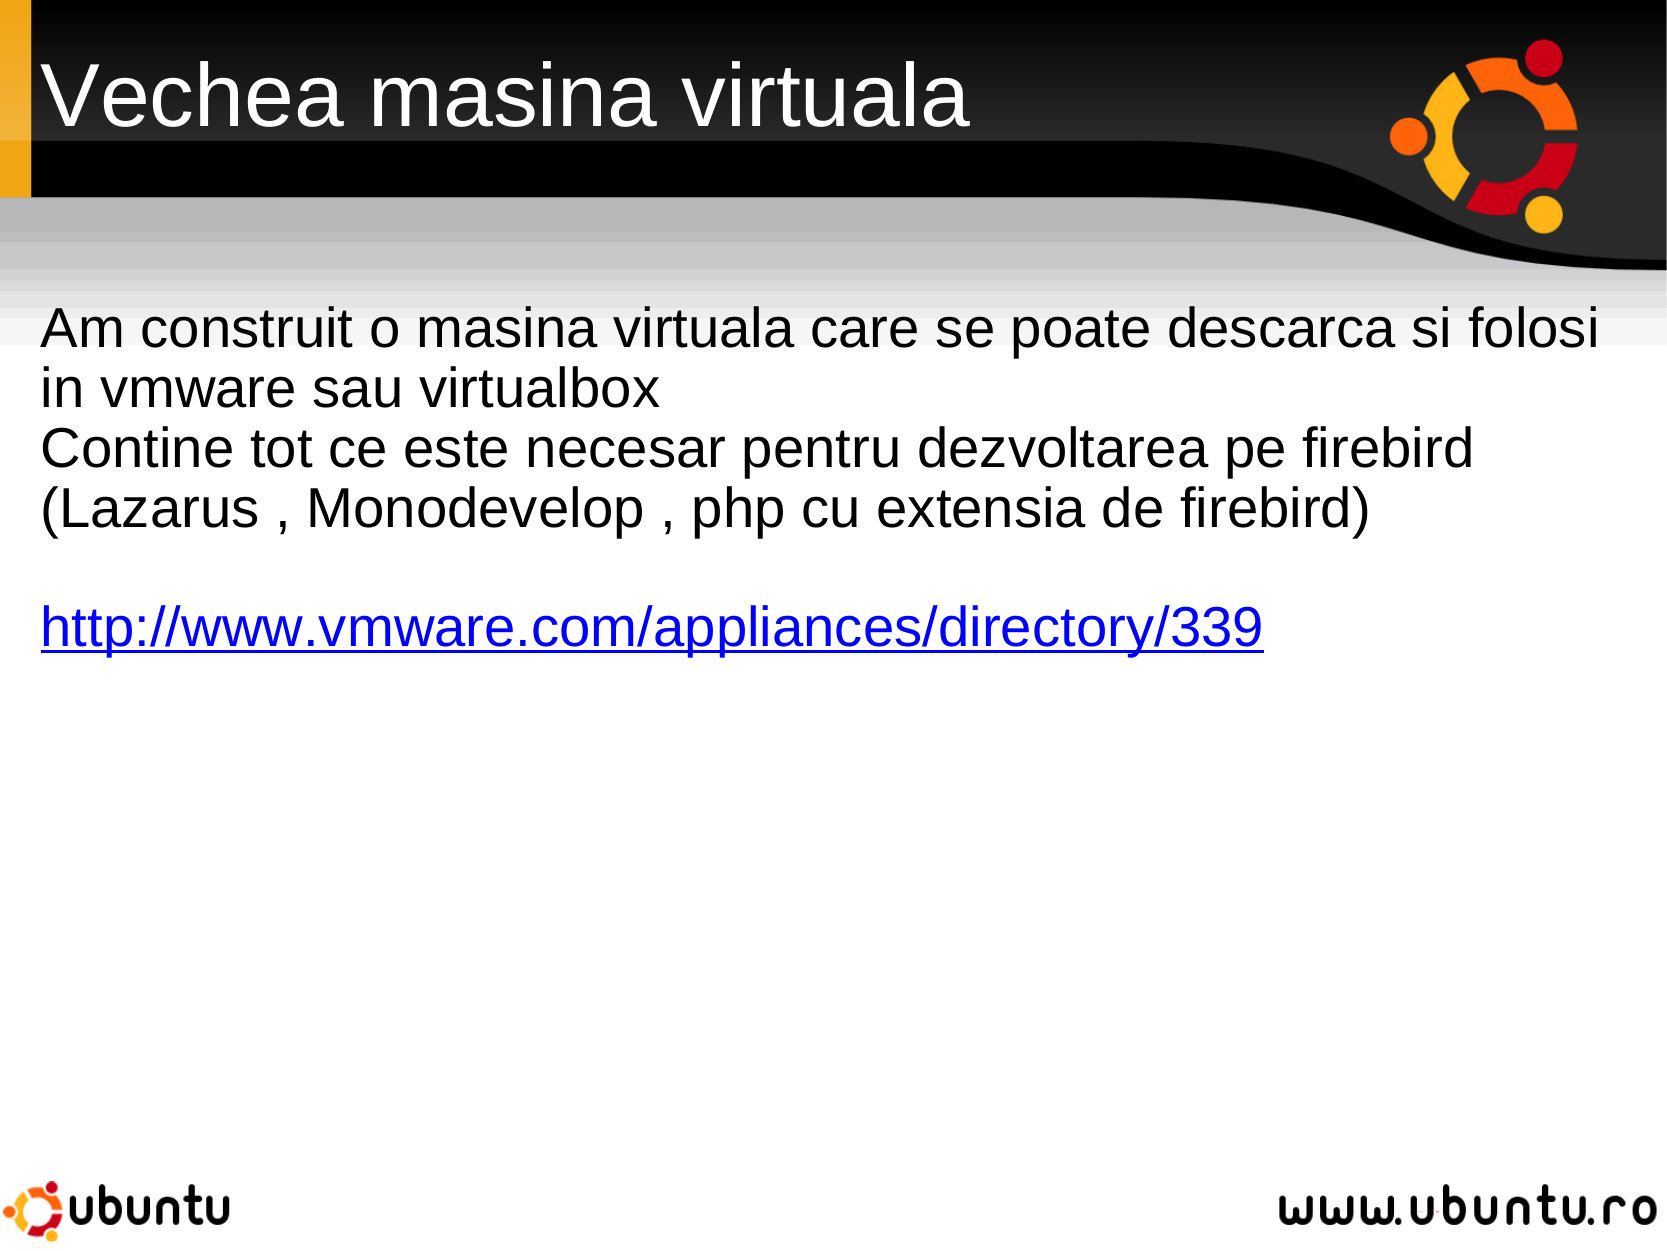

# Vechea masina virtuala
Am construit o masina virtuala care se poate descarca si folosi in vmware sau virtualbox
Contine tot ce este necesar pentru dezvoltarea pe firebird
(Lazarus , Monodevelop , php cu extensia de firebird)
http://www.vmware.com/appliances/directory/339